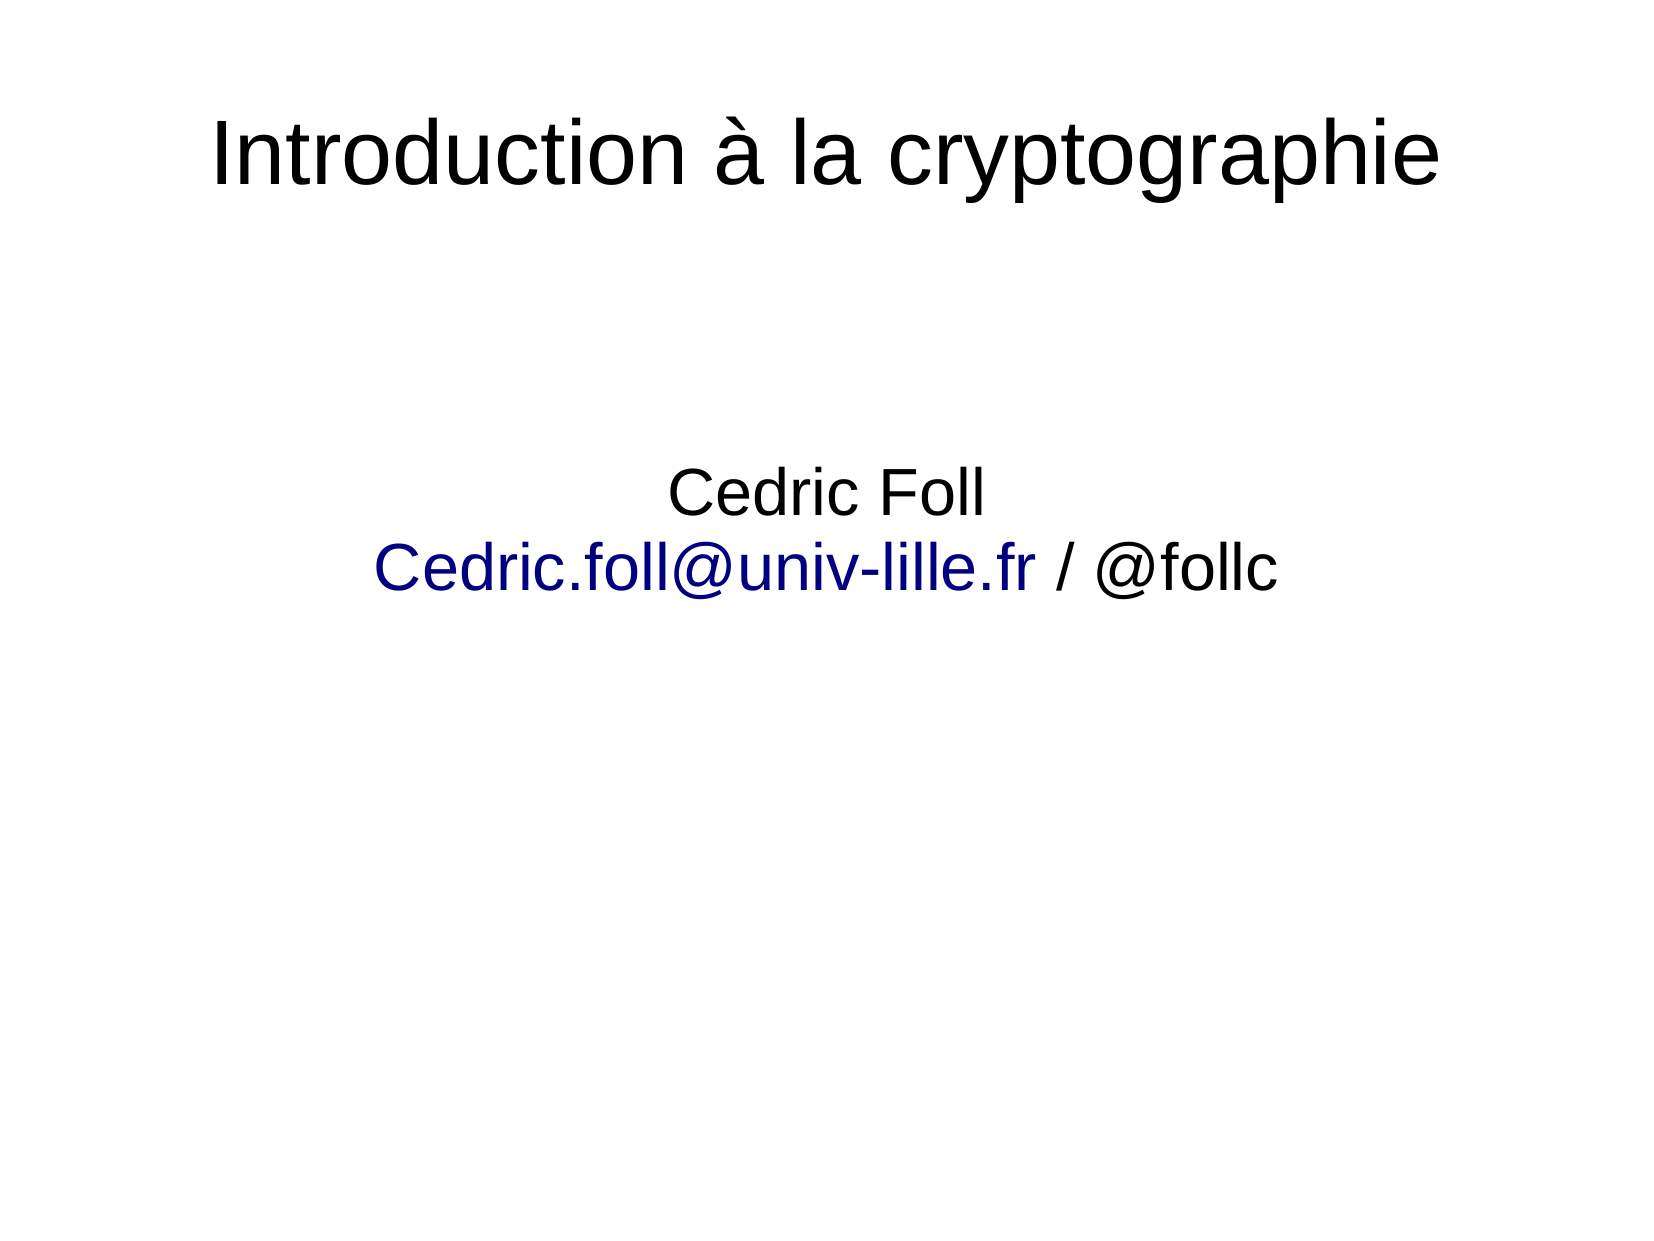

# Introduction à la cryptographie
Cedric Foll
Cedric.foll@univ-lille.fr / @follc